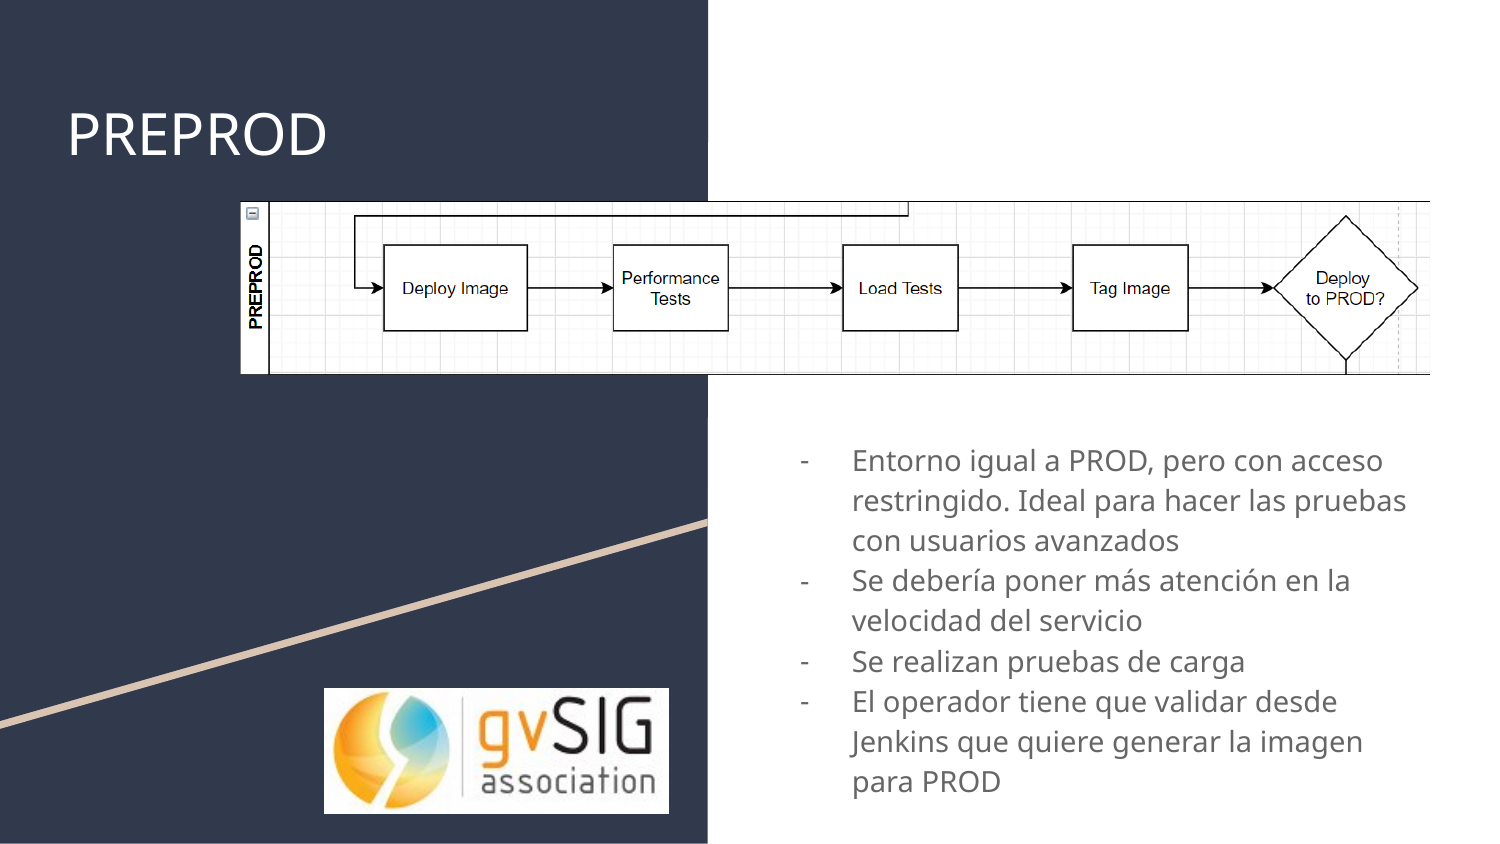

# PREPROD
Entorno igual a PROD, pero con acceso restringido. Ideal para hacer las pruebas con usuarios avanzados
Se debería poner más atención en la velocidad del servicio
Se realizan pruebas de carga
El operador tiene que validar desde Jenkins que quiere generar la imagen para PROD